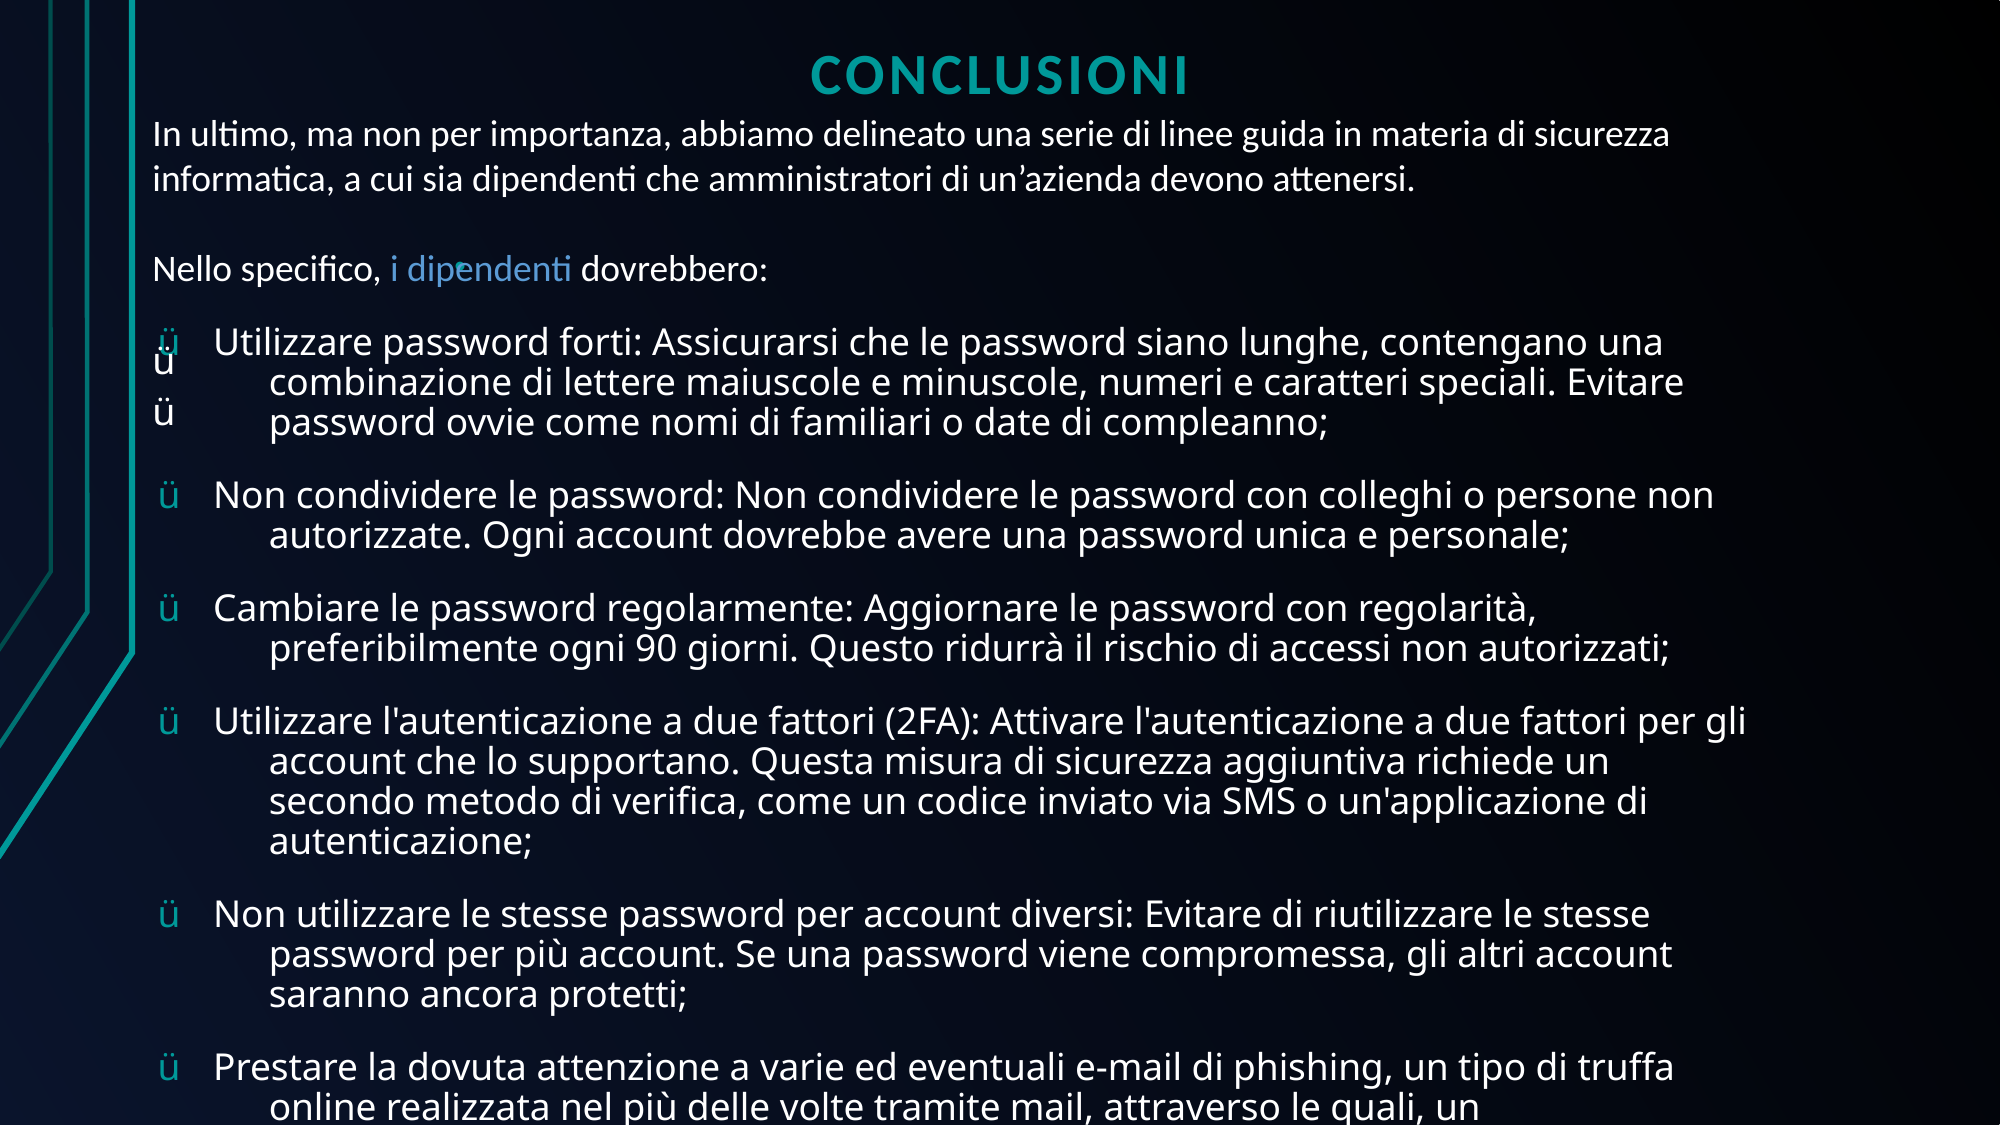

# CONCLUSIONI
In ultimo, ma non per importanza, abbiamo delineato una serie di linee guida in materia di sicurezza informatica, a cui sia dipendenti che amministratori di un’azienda devono attenersi.
Nello specifico, i dipendenti dovrebbero:
Utilizzare password forti: Assicurarsi che le password siano lunghe, contengano una combinazione di lettere maiuscole e minuscole, numeri e caratteri speciali. Evitare password ovvie come nomi di familiari o date di compleanno;
Non condividere le password: Non condividere le password con colleghi o persone non autorizzate. Ogni account dovrebbe avere una password unica e personale;
Cambiare le password regolarmente: Aggiornare le password con regolarità, preferibilmente ogni 90 giorni. Questo ridurrà il rischio di accessi non autorizzati;
Utilizzare l'autenticazione a due fattori (2FA): Attivare l'autenticazione a due fattori per gli account che lo supportano. Questa misura di sicurezza aggiuntiva richiede un secondo metodo di verifica, come un codice inviato via SMS o un'applicazione di autenticazione;
Non utilizzare le stesse password per account diversi: Evitare di riutilizzare le stesse password per più account. Se una password viene compromessa, gli altri account saranno ancora protetti;
Prestare la dovuta attenzione a varie ed eventuali e-mail di phishing, un tipo di truffa online realizzata nel più delle volte tramite mail, attraverso le quali, un malintenzionato potrebbe convincere l’utente a fornire informazioni sensibili/personali.